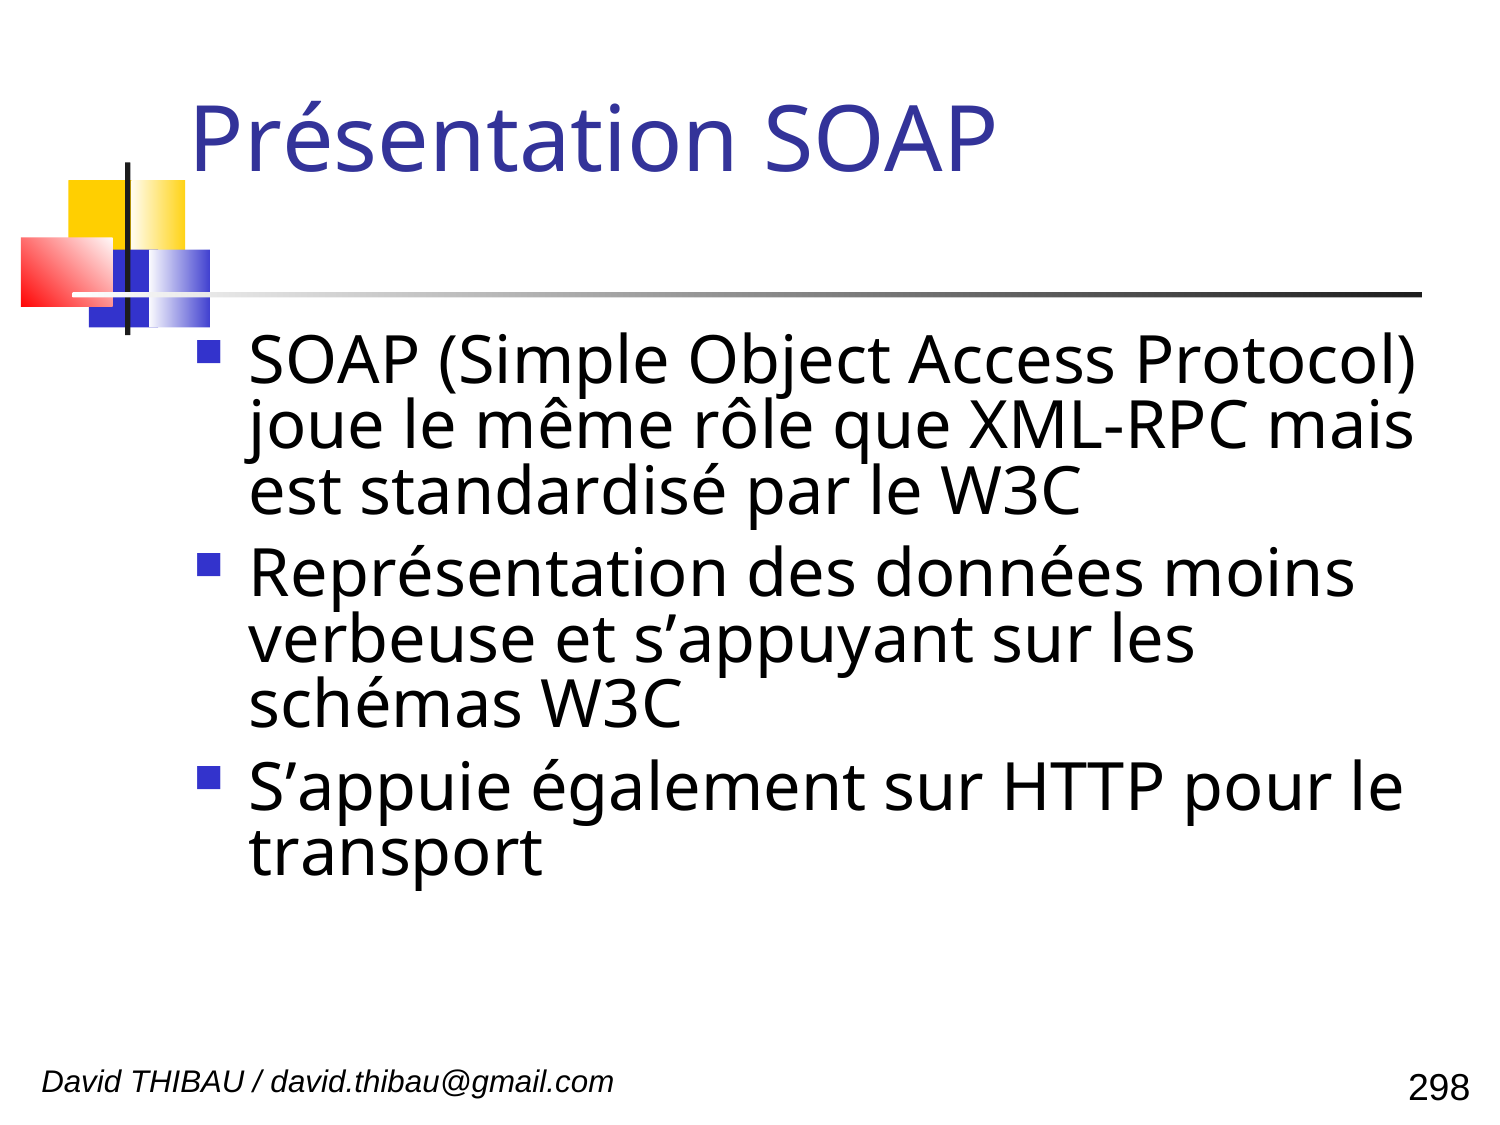

# Présentation SOAP
SOAP (Simple Object Access Protocol) joue le même rôle que XML-RPC mais est standardisé par le W3C
Représentation des données moins verbeuse et s’appuyant sur les schémas W3C
S’appuie également sur HTTP pour le transport